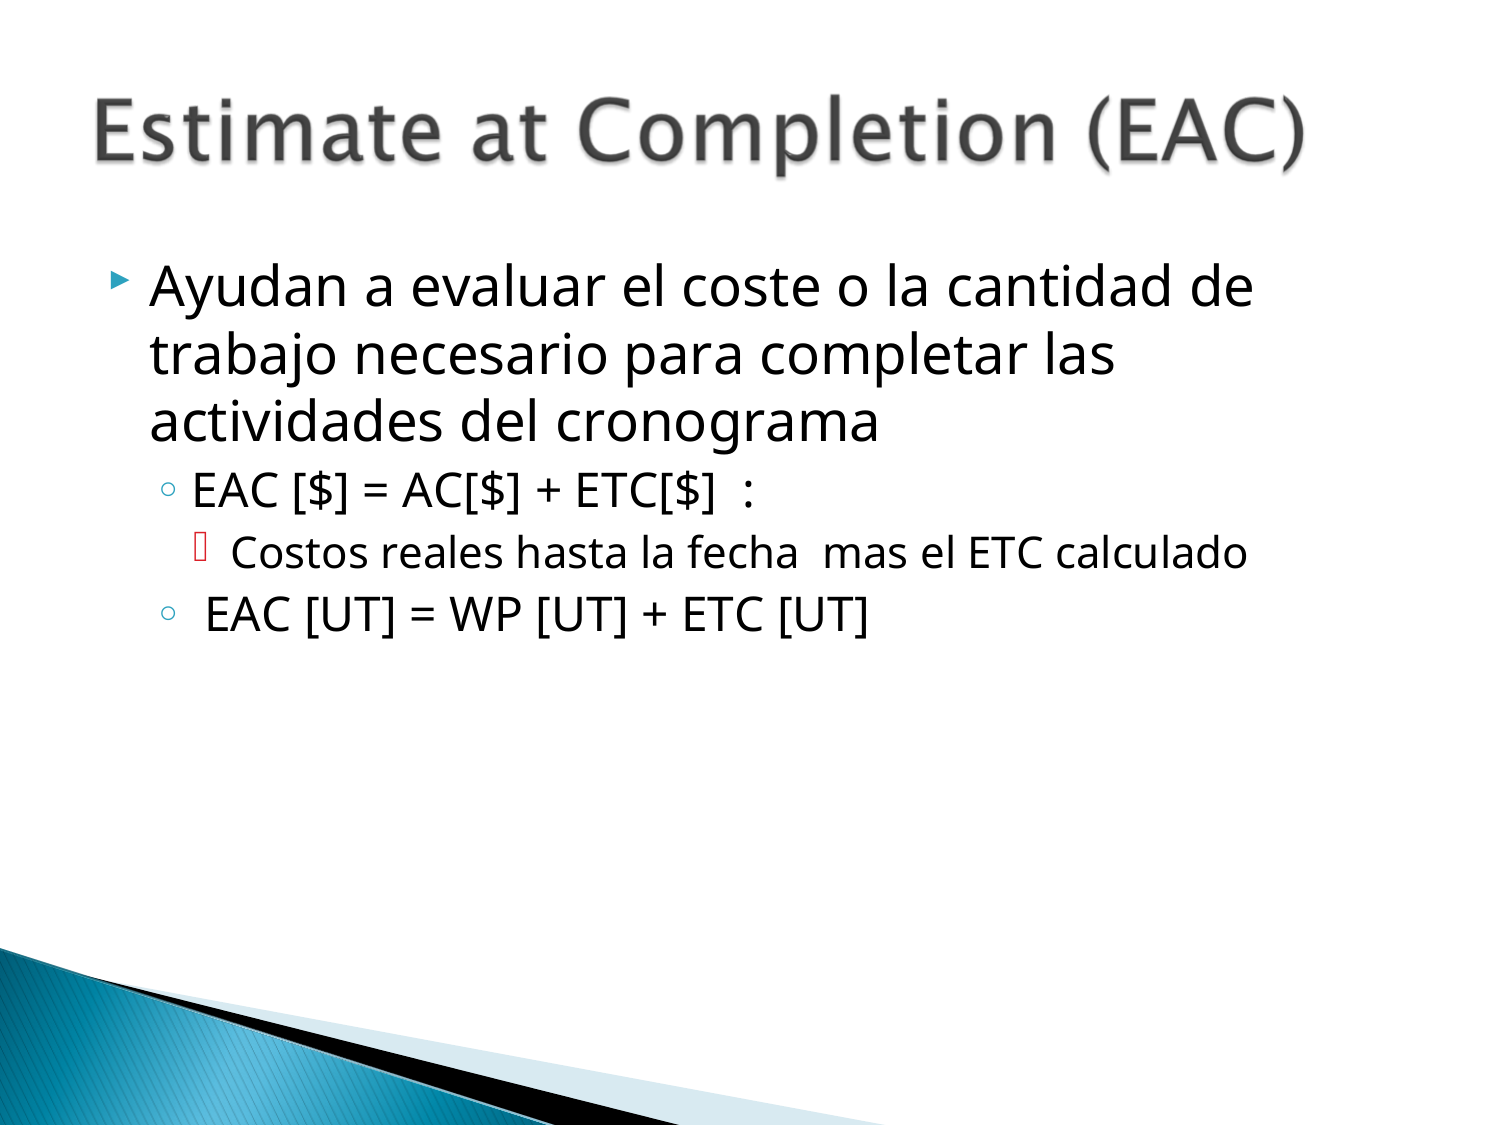

# Ayudan a evaluar el coste o la cantidad de trabajo necesario para completar las actividades del cronograma
EAC [$] = AC[$] + ETC[$] :
Costos reales hasta la fecha mas el ETC calculado
 EAC [UT] = WP [UT] + ETC [UT]